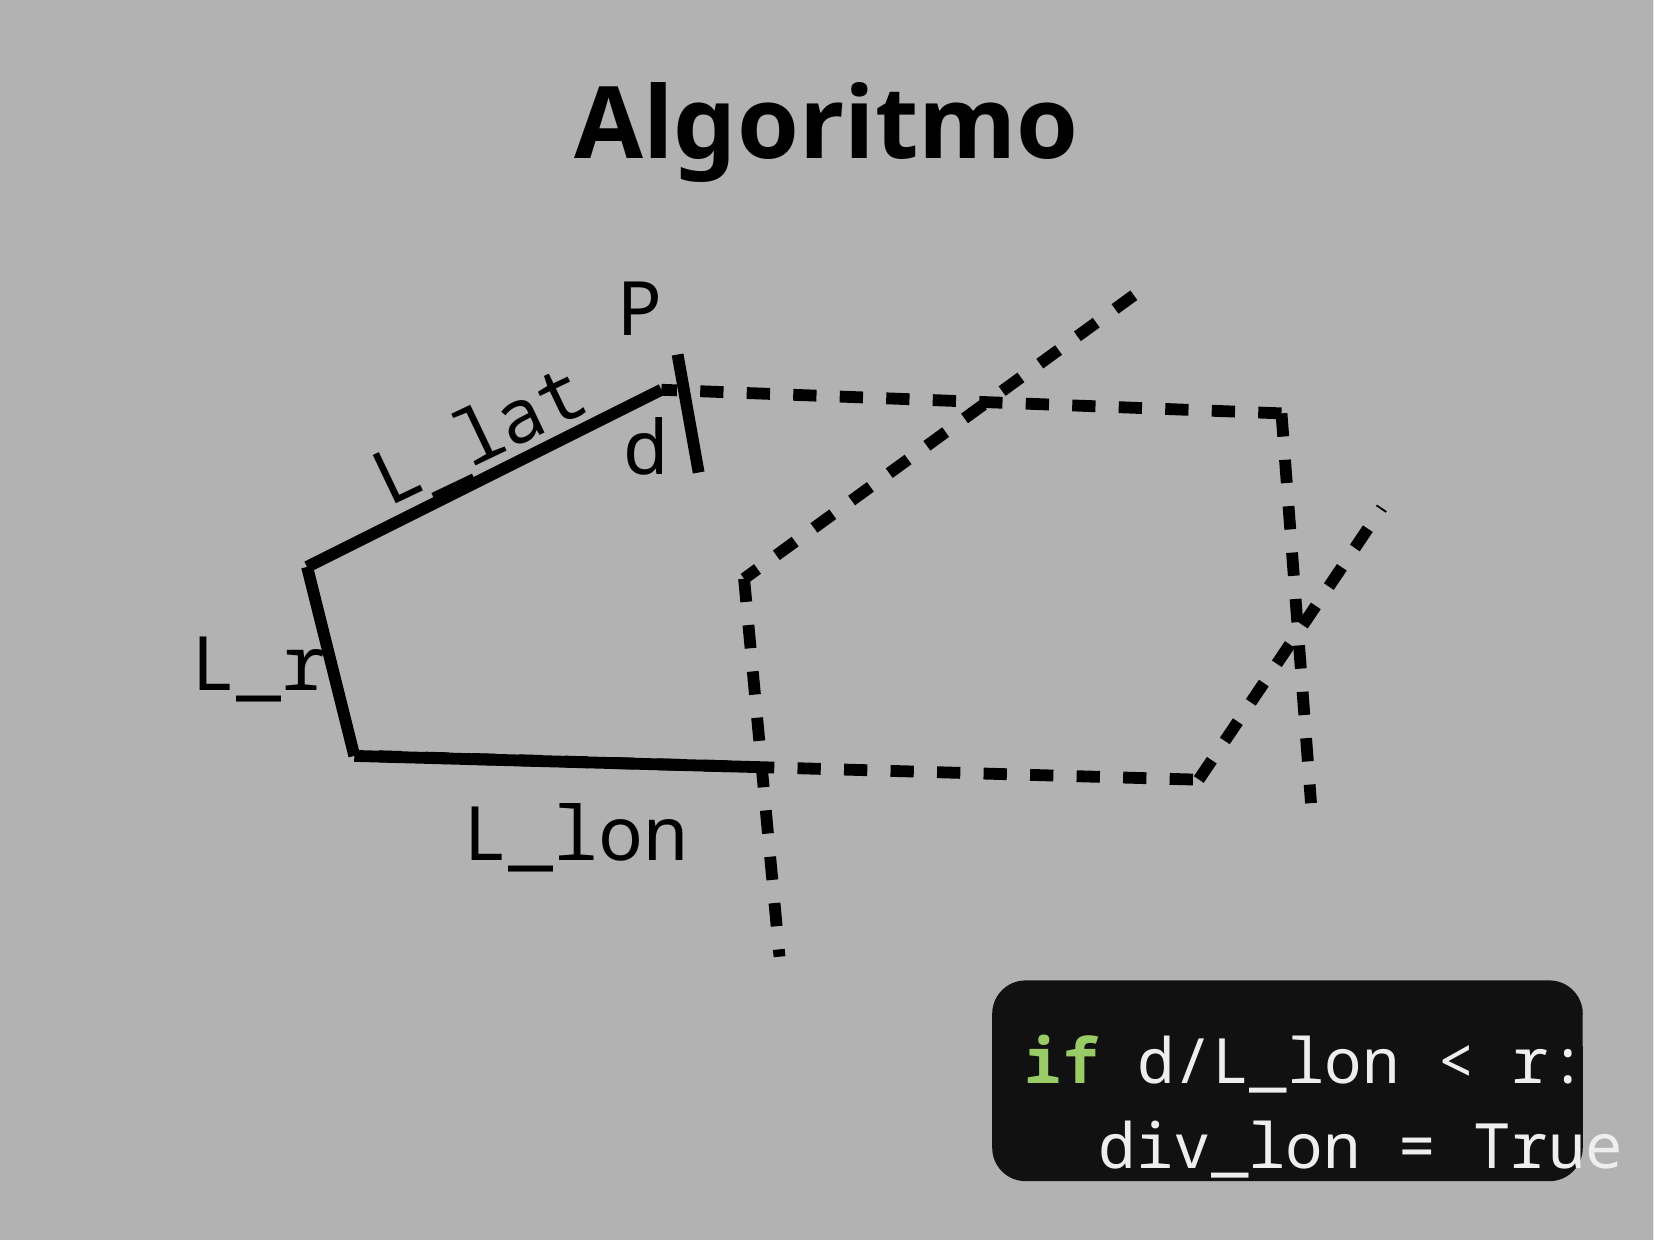

# Algoritmo
P
L_lat
d
L_r
L_lon
if d/L_lon < r:
	div_lon = True